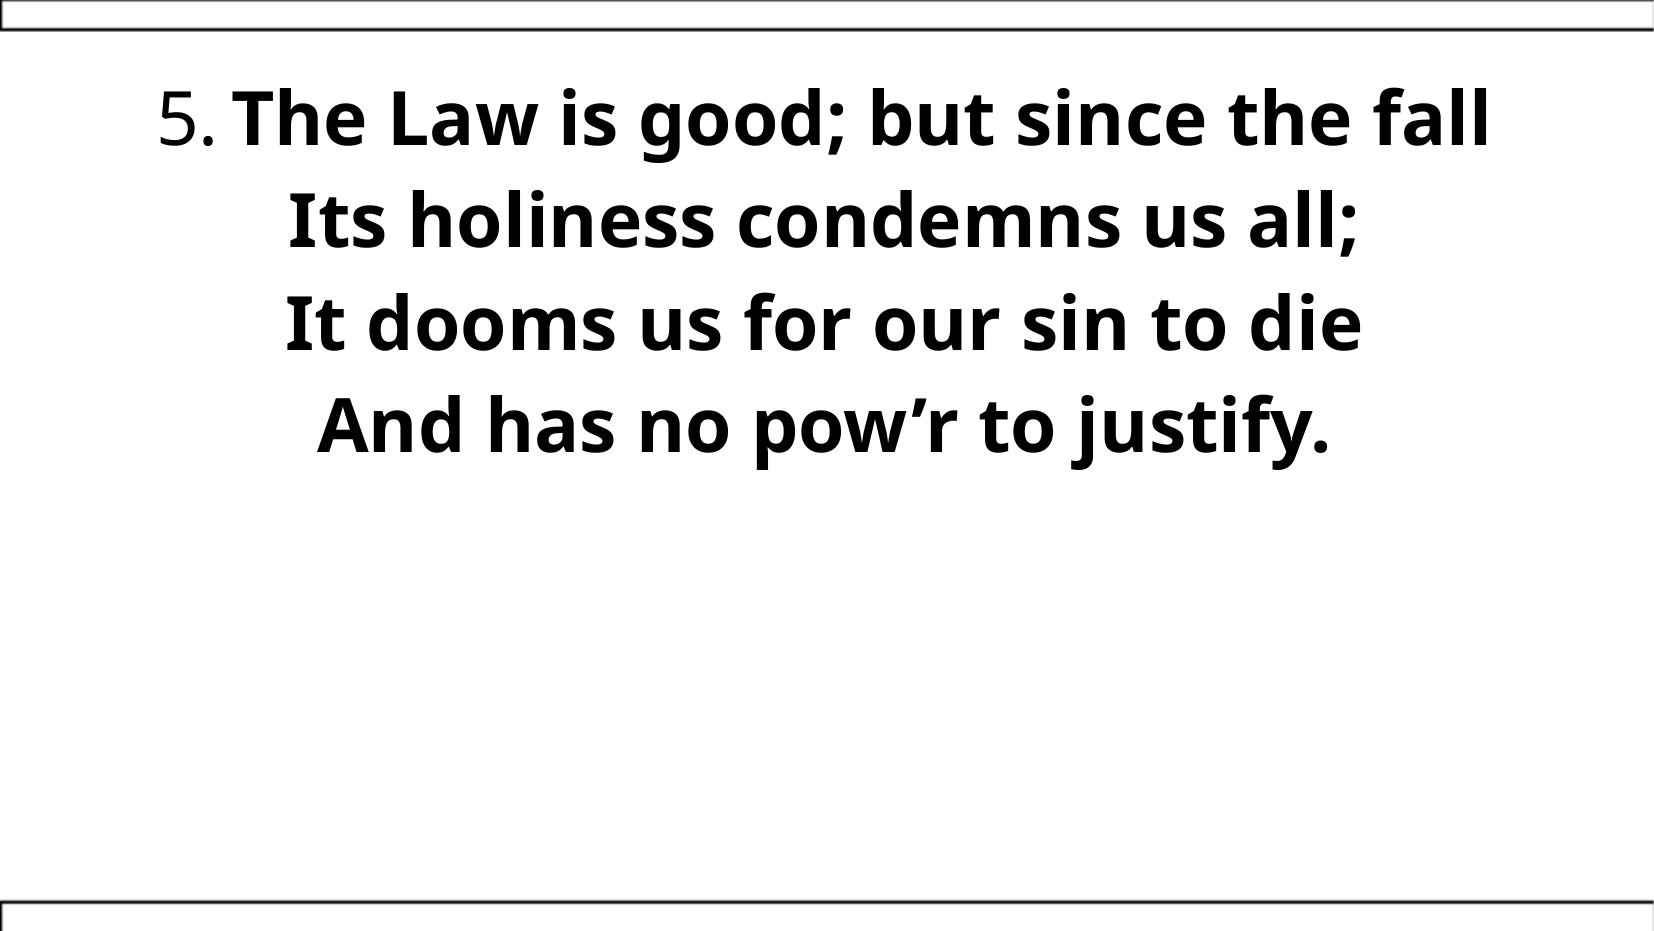

5.	The Law is good; but since the fall
Its holiness condemns us all;
It dooms us for our sin to die
And has no pow’r to justify.